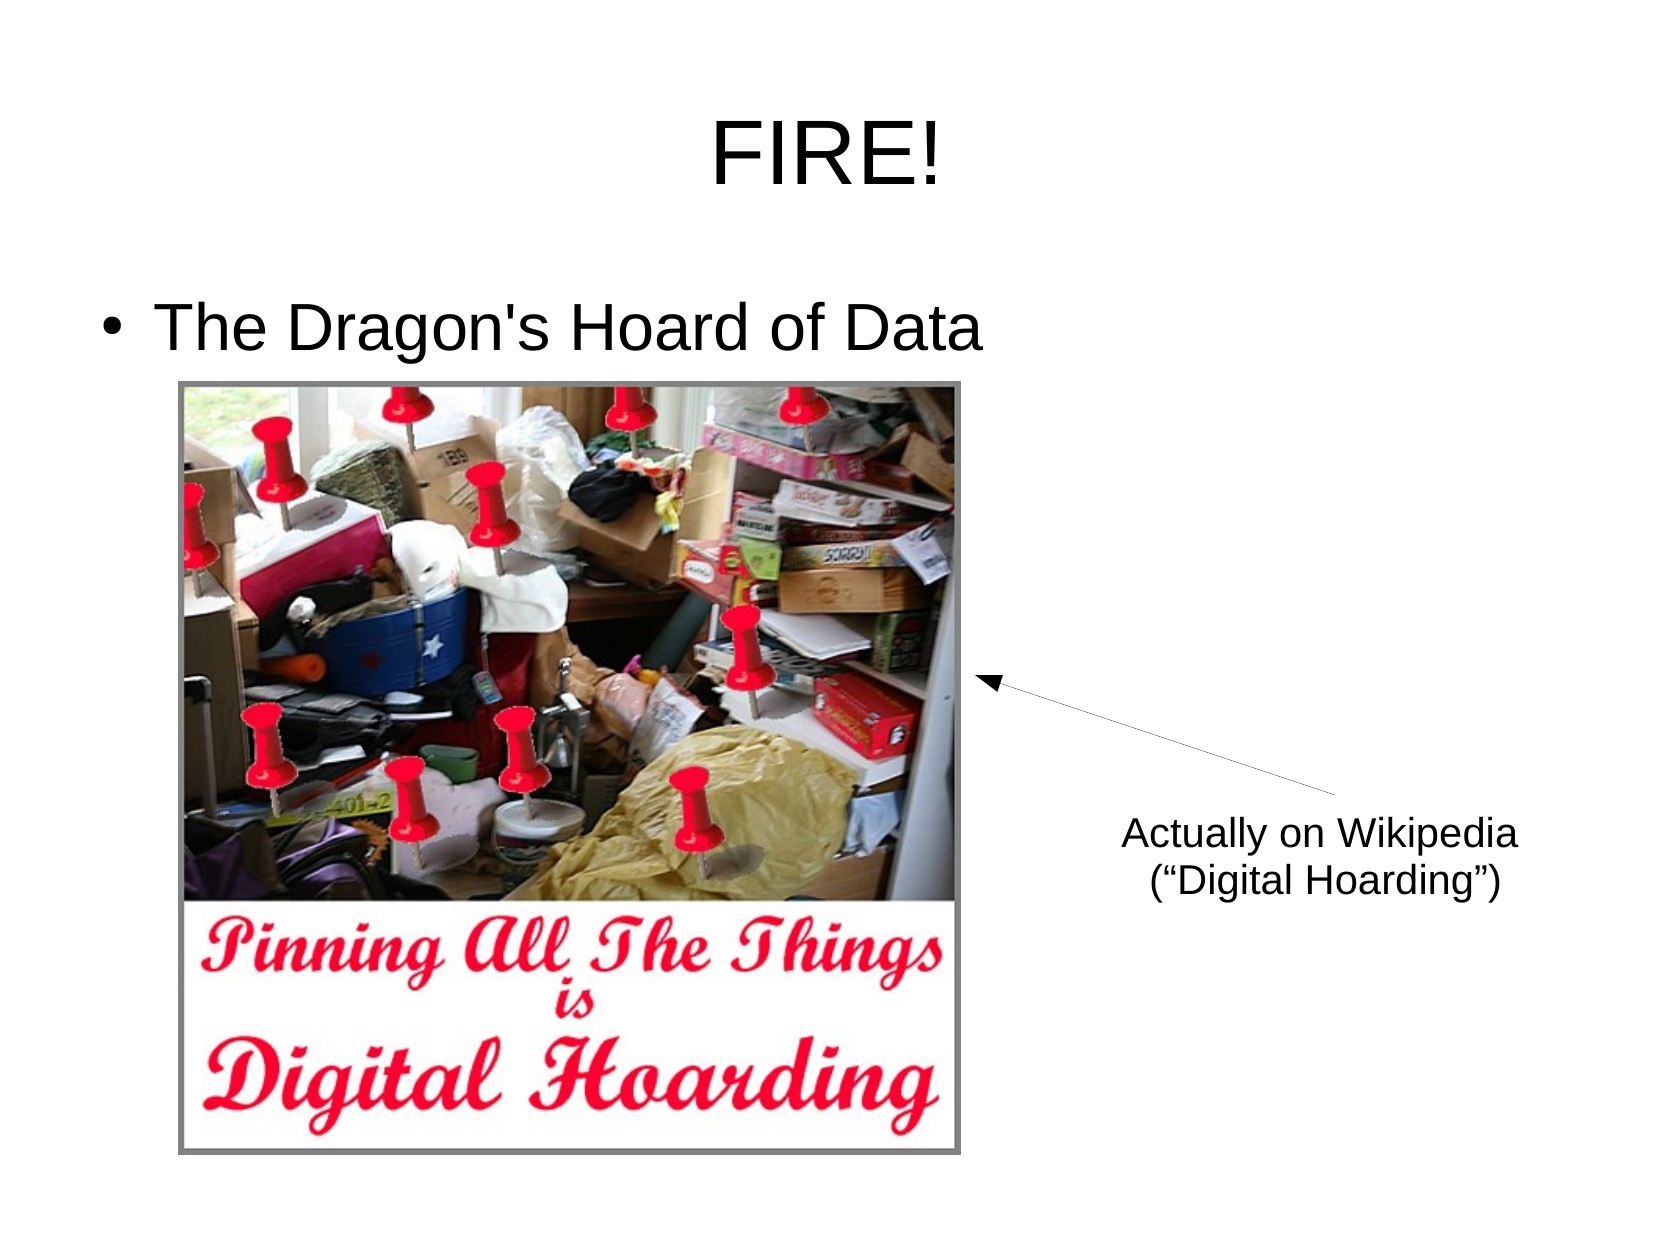

# FIRE!
The Dragon's Hoard of Data
Actually on Wikipedia
 (“Digital Hoarding”)